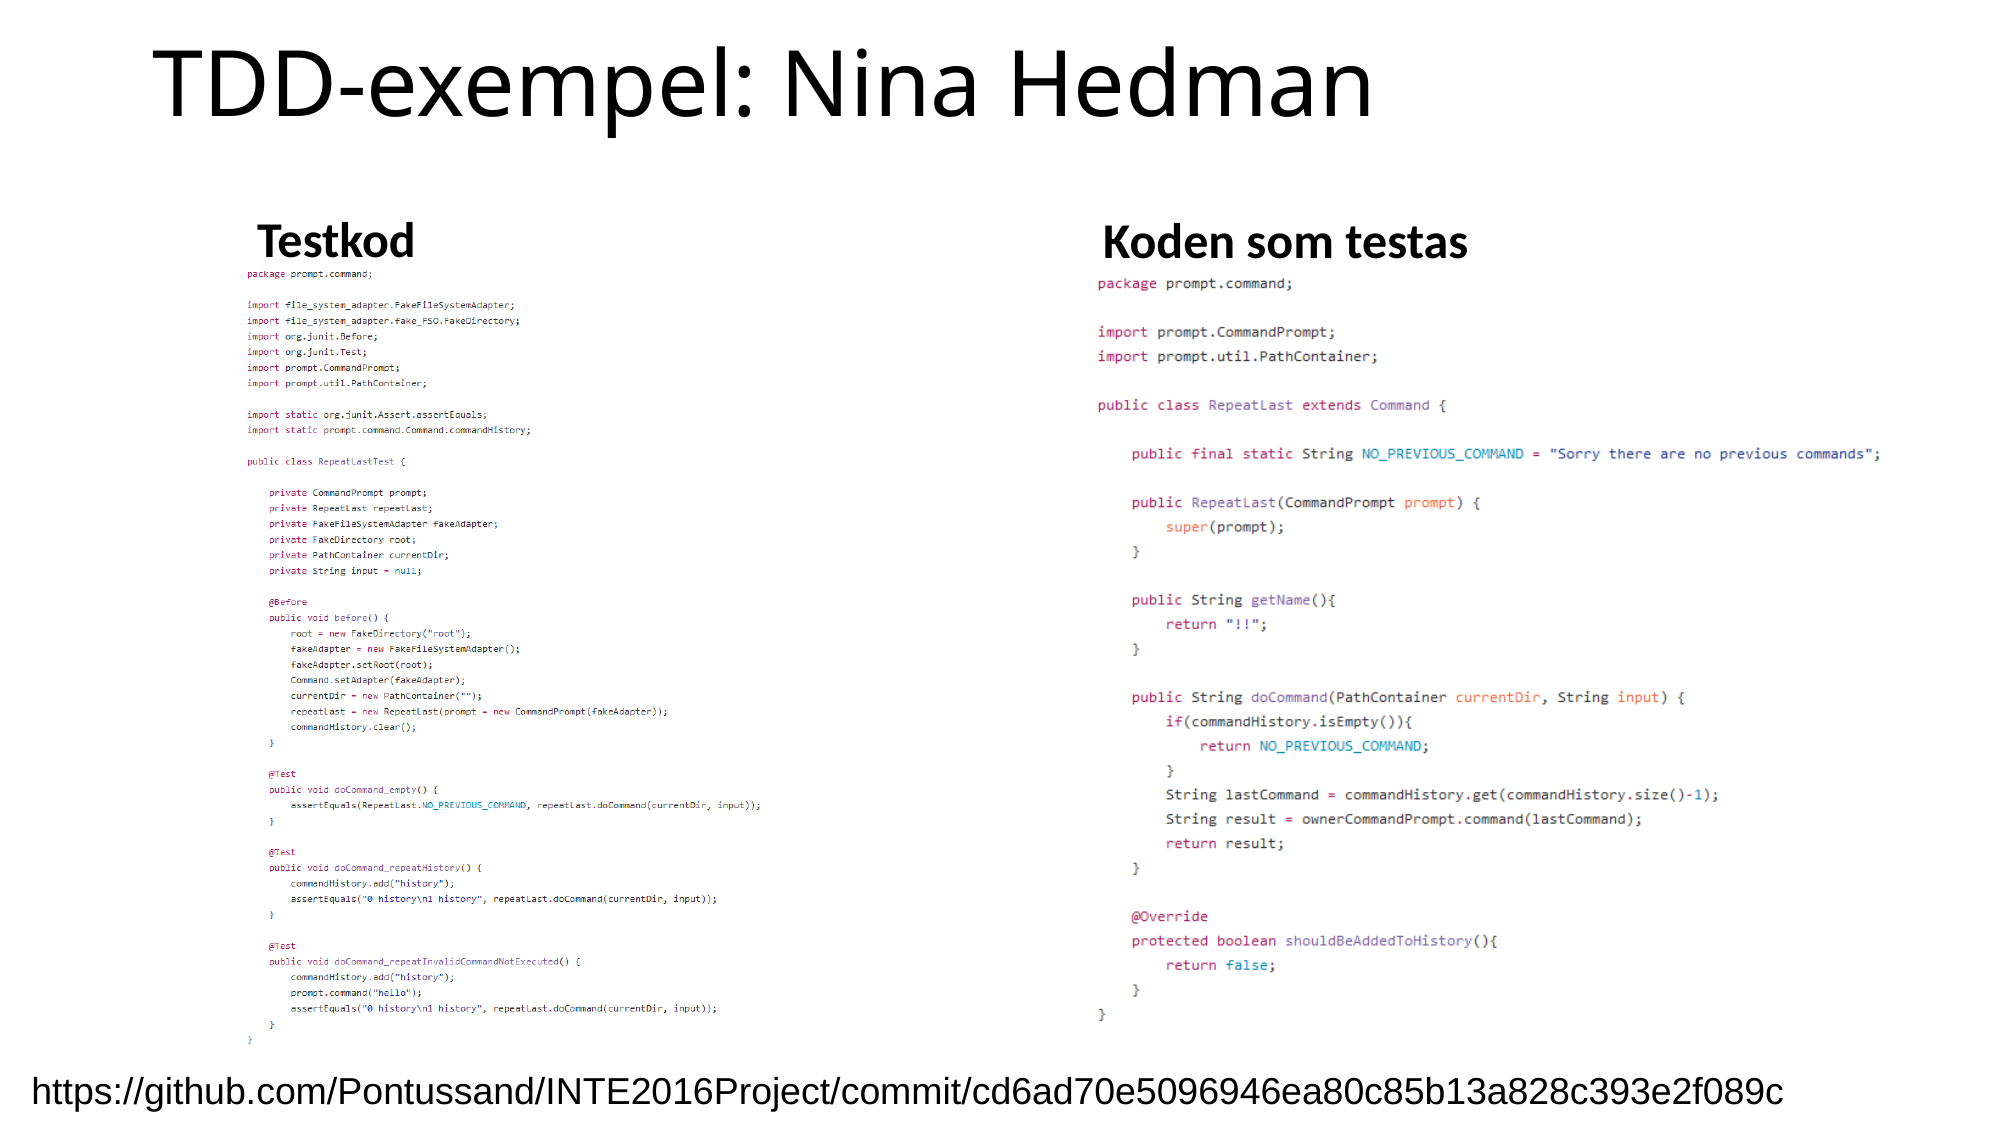

TDD-exempel: Nina Hedman
Testkod
Koden som testas
https://github.com/Pontussand/INTE2016Project/commit/cd6ad70e5096946ea80c85b13a828c393e2f089c